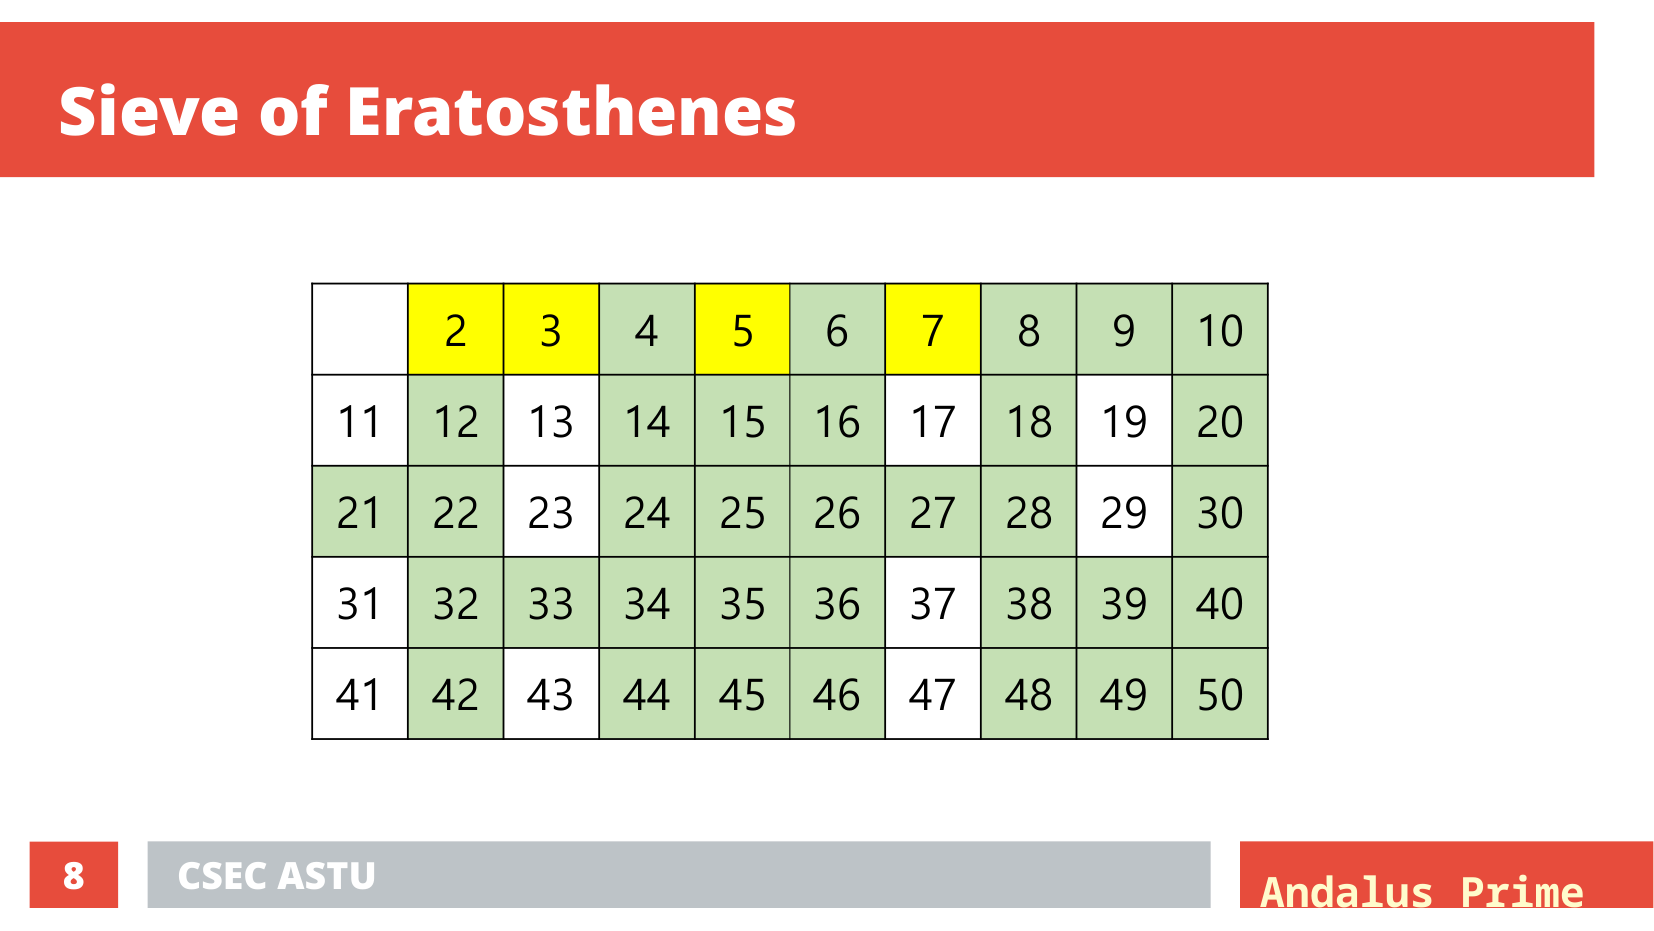

# Sieve of Eratosthenes
8
CSEC ASTU
Andalus Prime